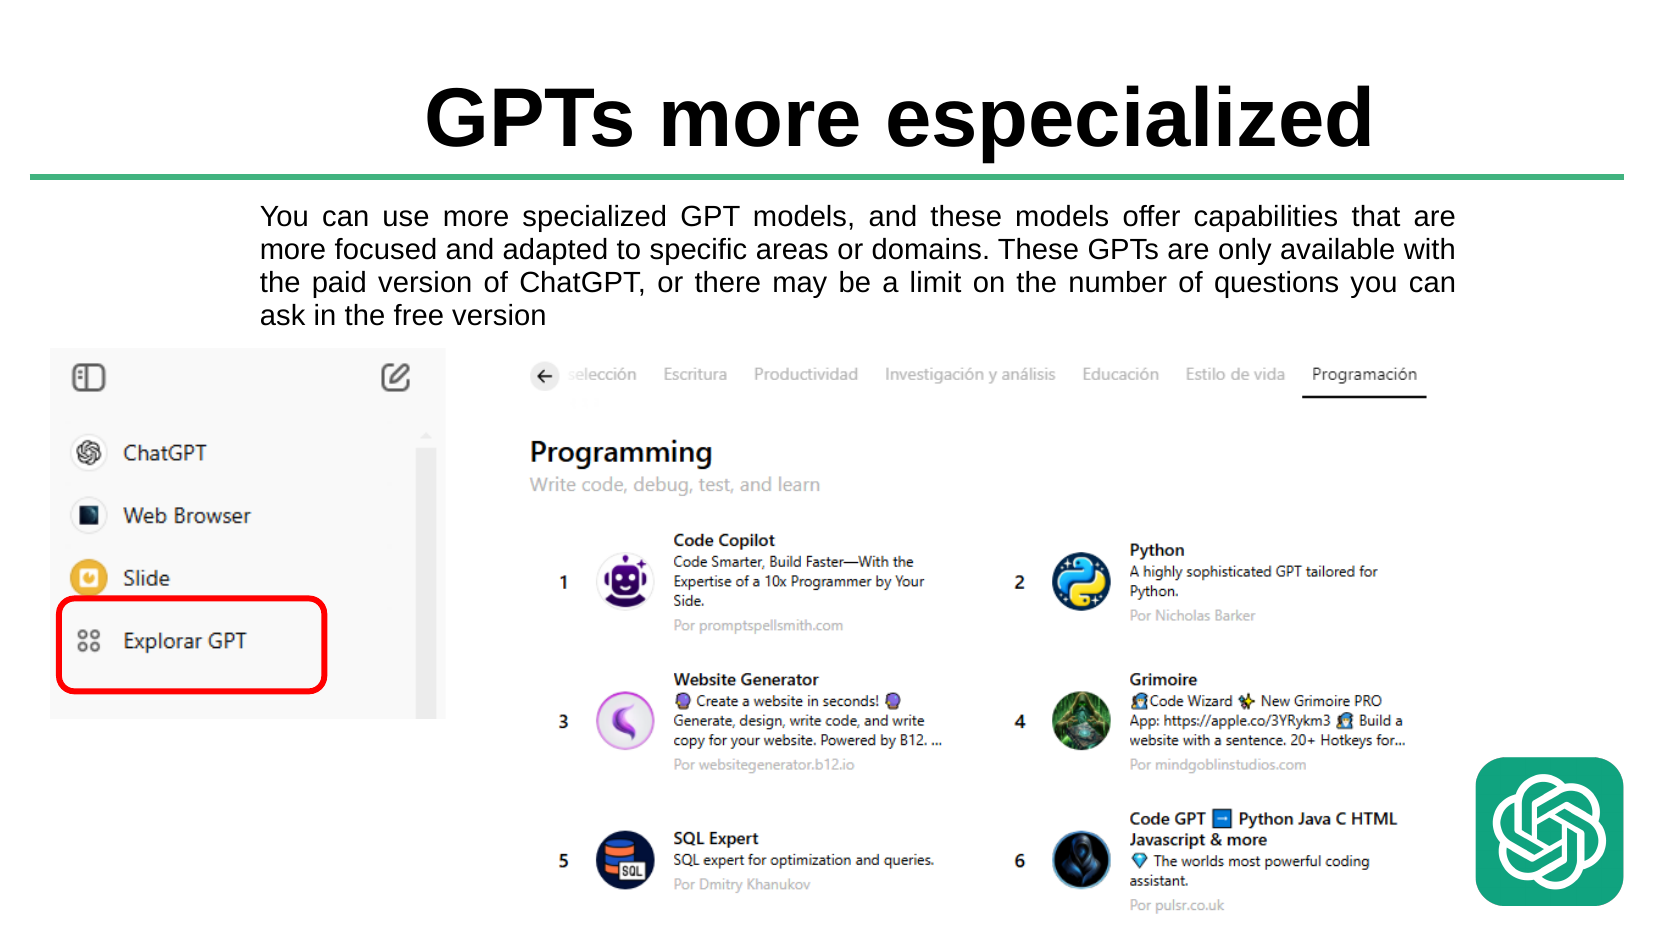

# GPTs more especialized
You can use more specialized GPT models, and these models offer capabilities that are more focused and adapted to specific areas or domains. These GPTs are only available with the paid version of ChatGPT, or there may be a limit on the number of questions you can ask in the free version